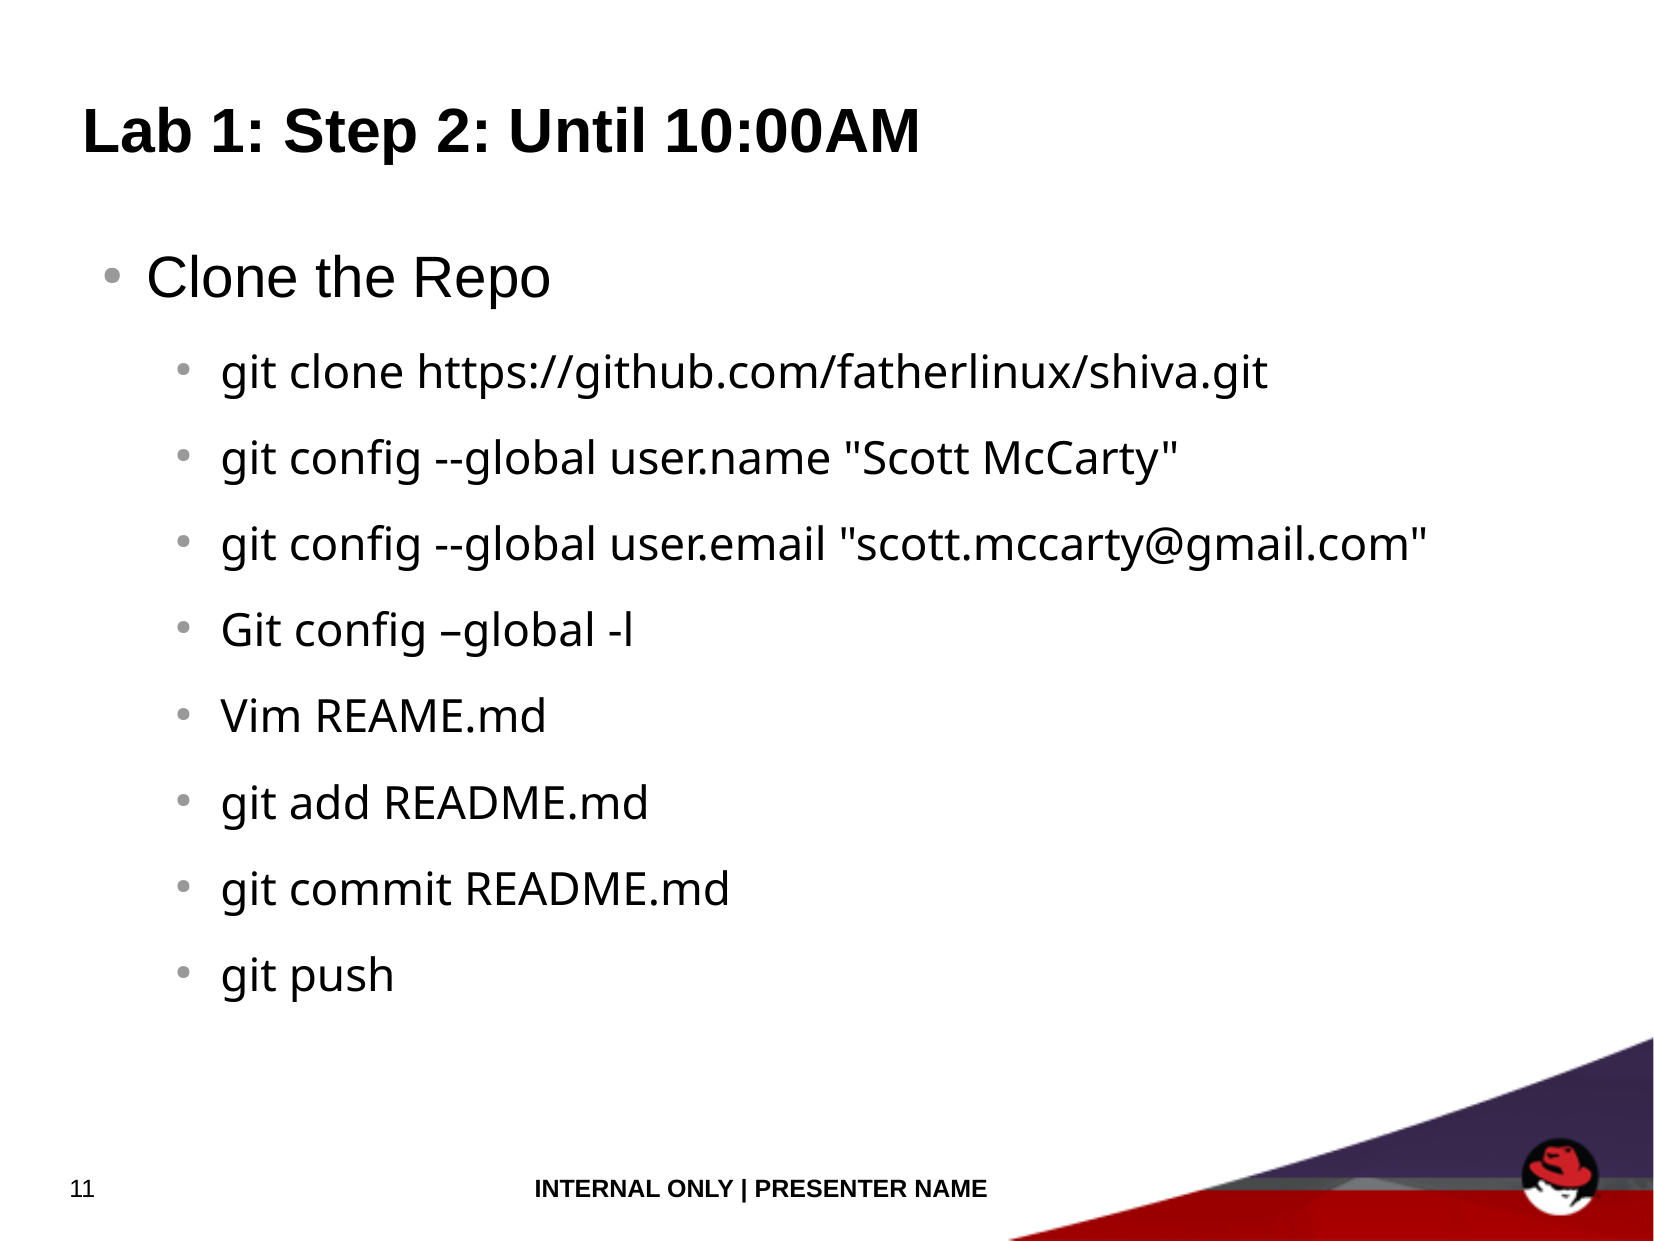

# Lab 1: Step 2: Until 10:00AM
Clone the Repo
git clone https://github.com/fatherlinux/shiva.git
git config --global user.name "Scott McCarty"
git config --global user.email "scott.mccarty@gmail.com"
Git config –global -l
Vim REAME.md
git add README.md
git commit README.md
git push